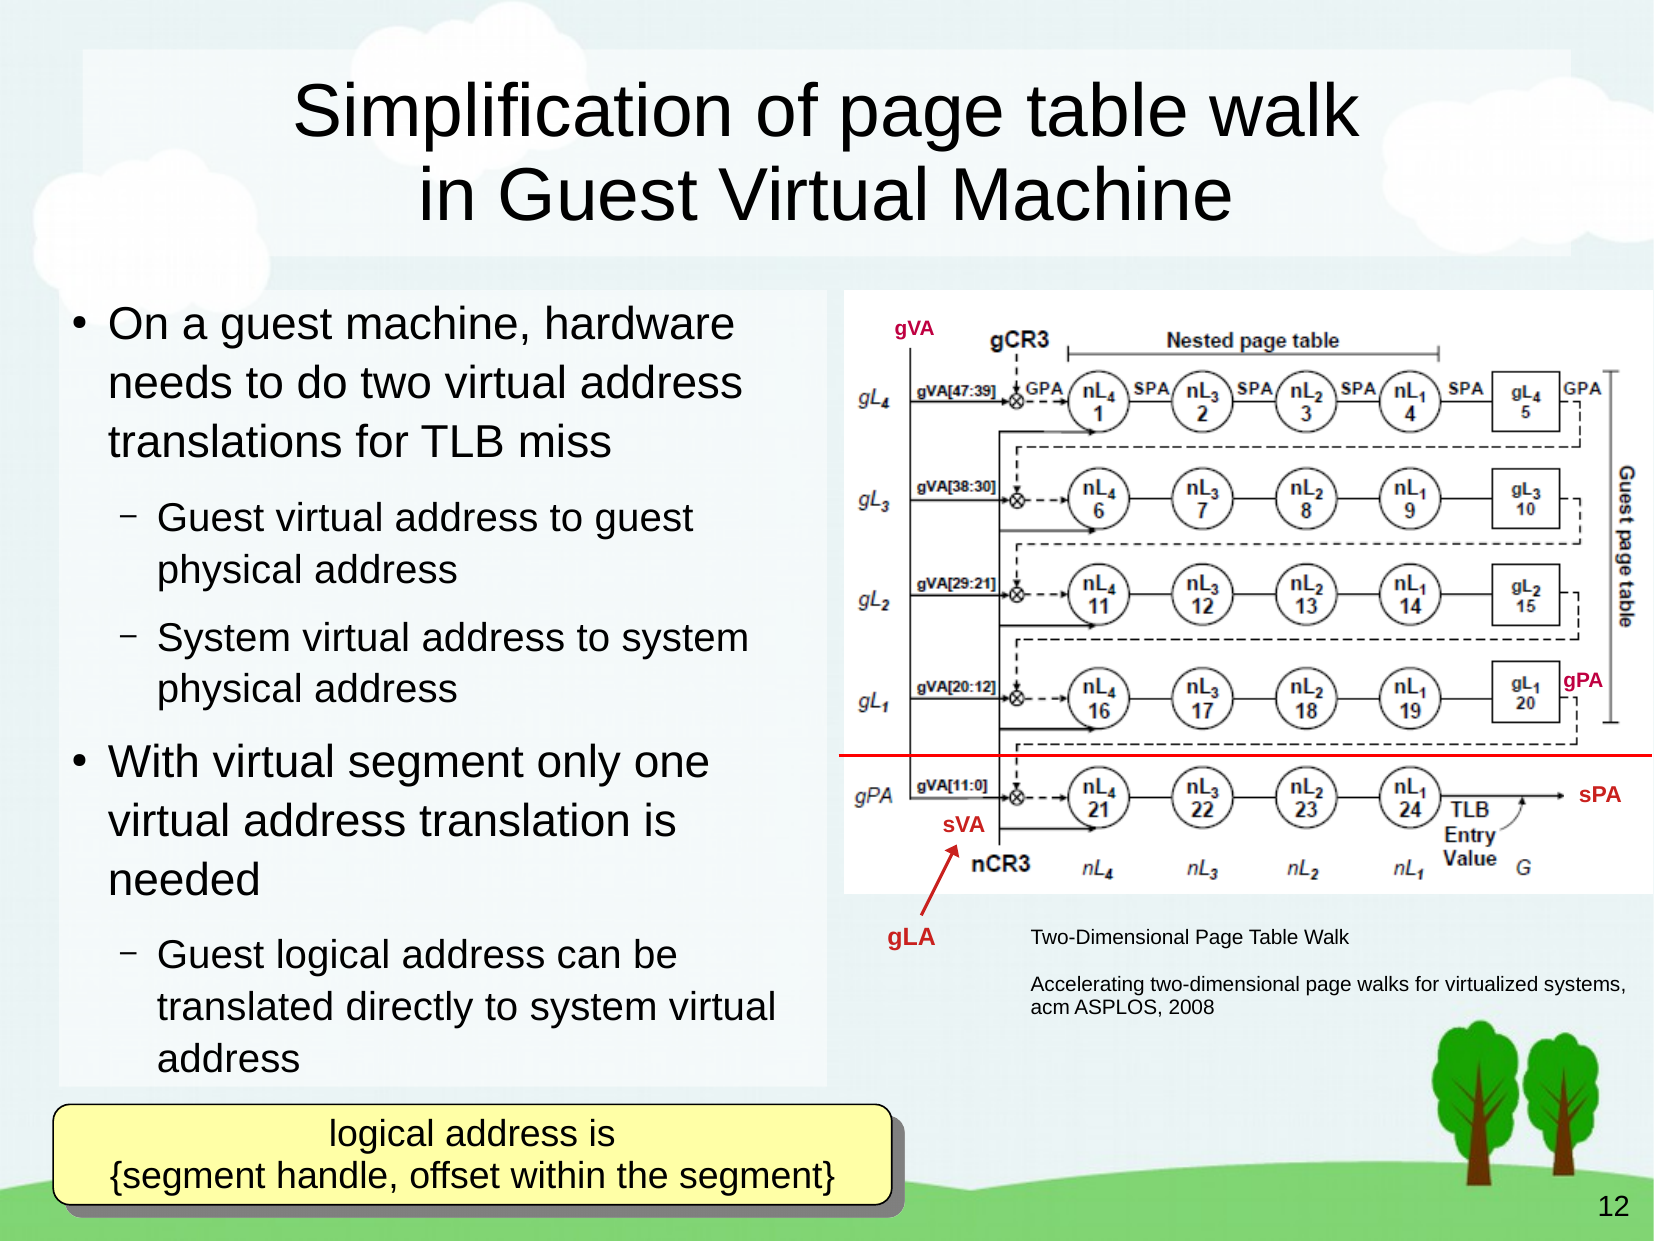

# Simplification of page table walk in Guest Virtual Machine
On a guest machine, hardware needs to do two virtual address translations for TLB miss
Guest virtual address to guest physical address
System virtual address to system physical address
With virtual segment only one virtual address translation is needed
Guest logical address can be translated directly to system virtual address
gVA
gPA
sPA
sVA
gLA
Two-Dimensional Page Table Walk
Accelerating two-dimensional page walks for virtualized systems,
acm ASPLOS, 2008
logical address is
{segment handle, offset within the segment}
12